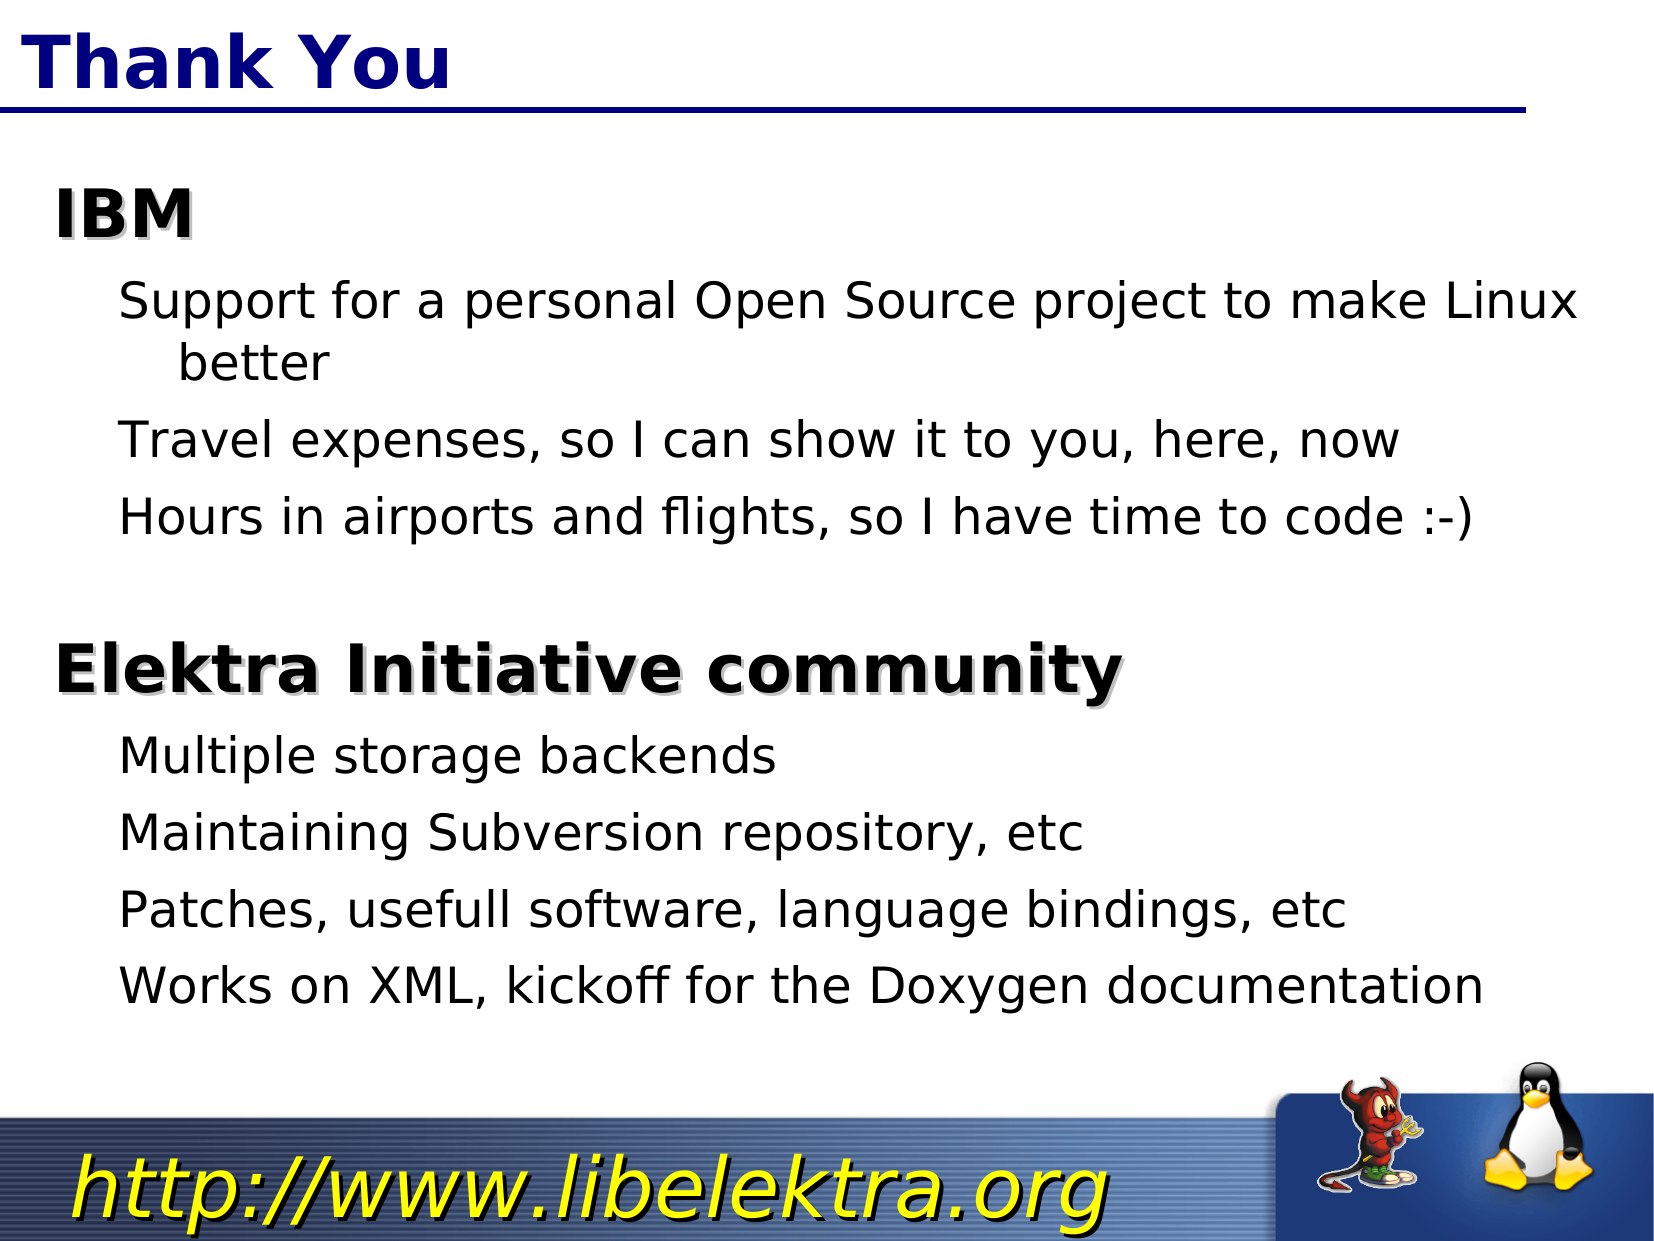

Thank You
# IBM
Support for a personal Open Source project to make Linux better
Travel expenses, so I can show it to you, here, now
Hours in airports and flights, so I have time to code :-)
Elektra Initiative community
Multiple storage backends
Maintaining Subversion repository, etc
Patches, usefull software, language bindings, etc
Works on XML, kickoff for the Doxygen documentation